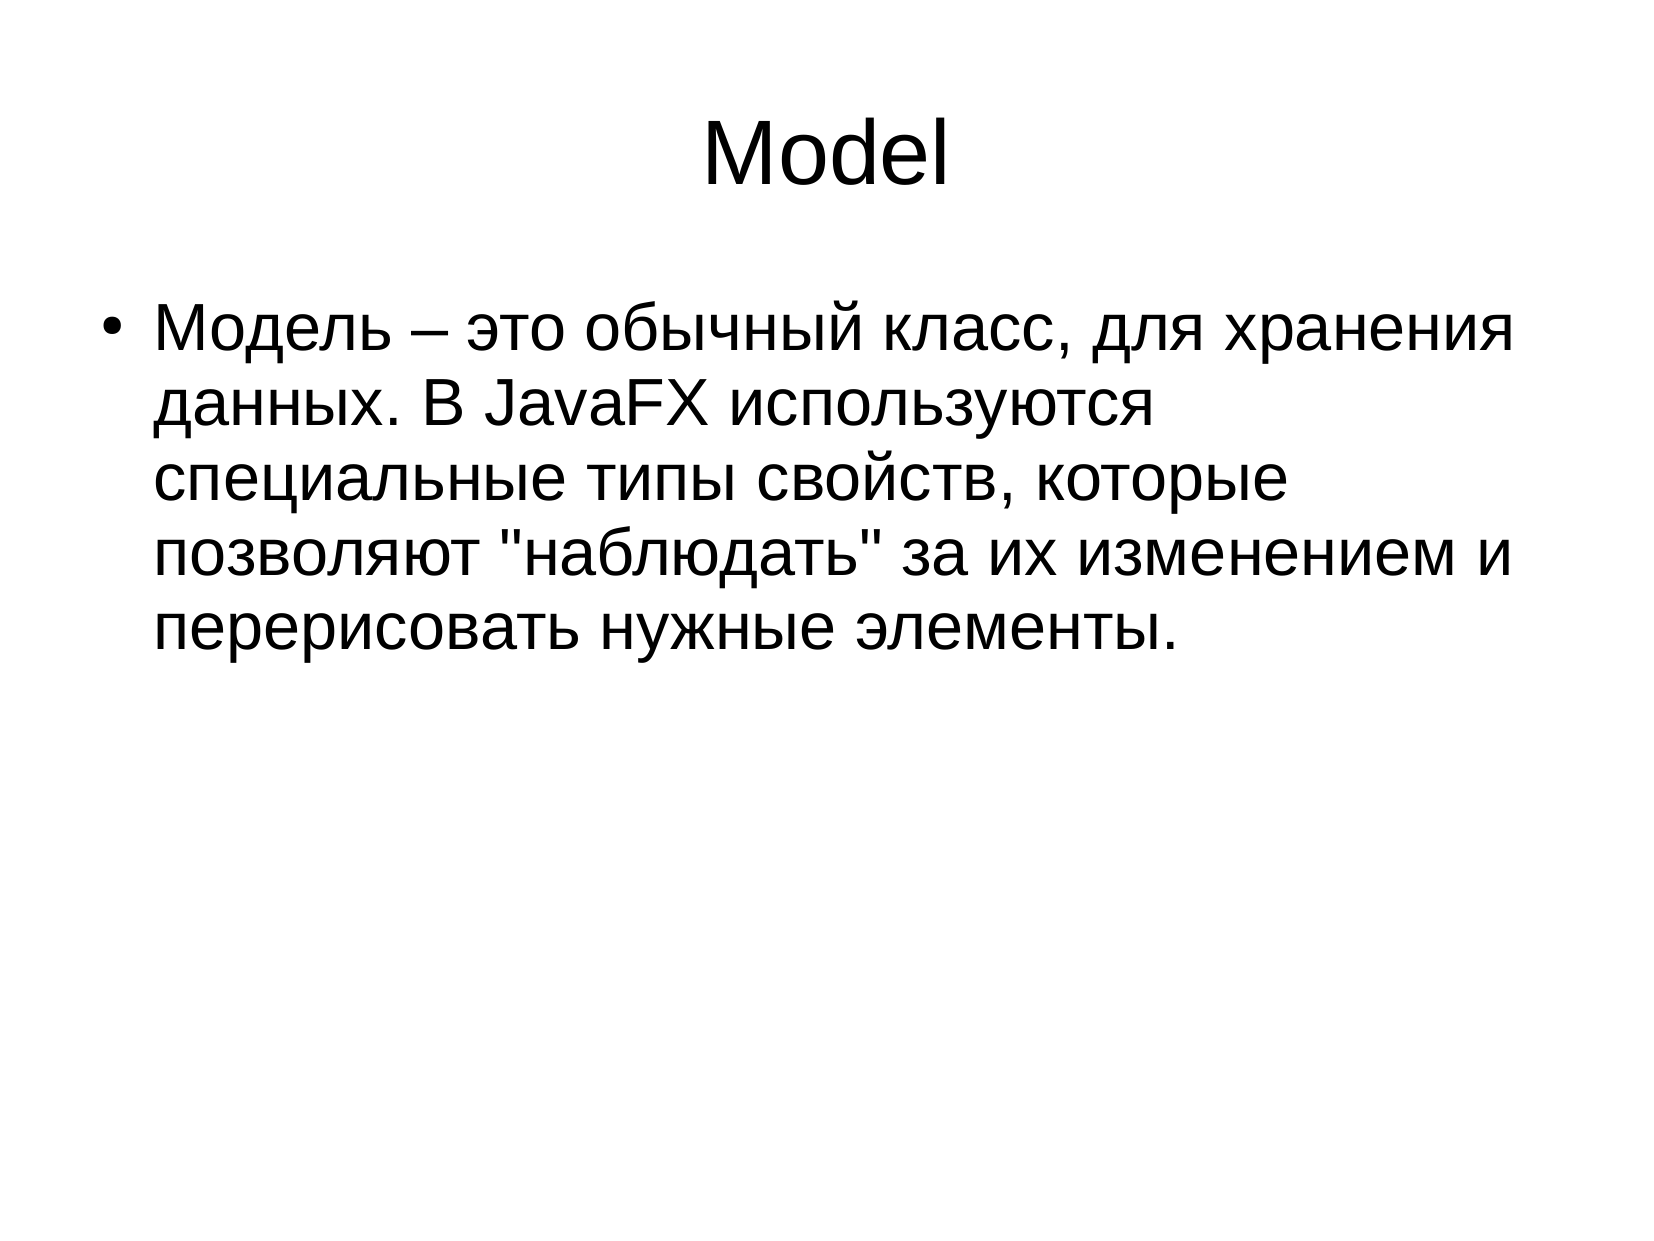

# Model
Модель – это обычный класс, для хранения данных. В JavaFX используются специальные типы свойств, которые позволяют "наблюдать" за их изменением и перерисовать нужные элементы.